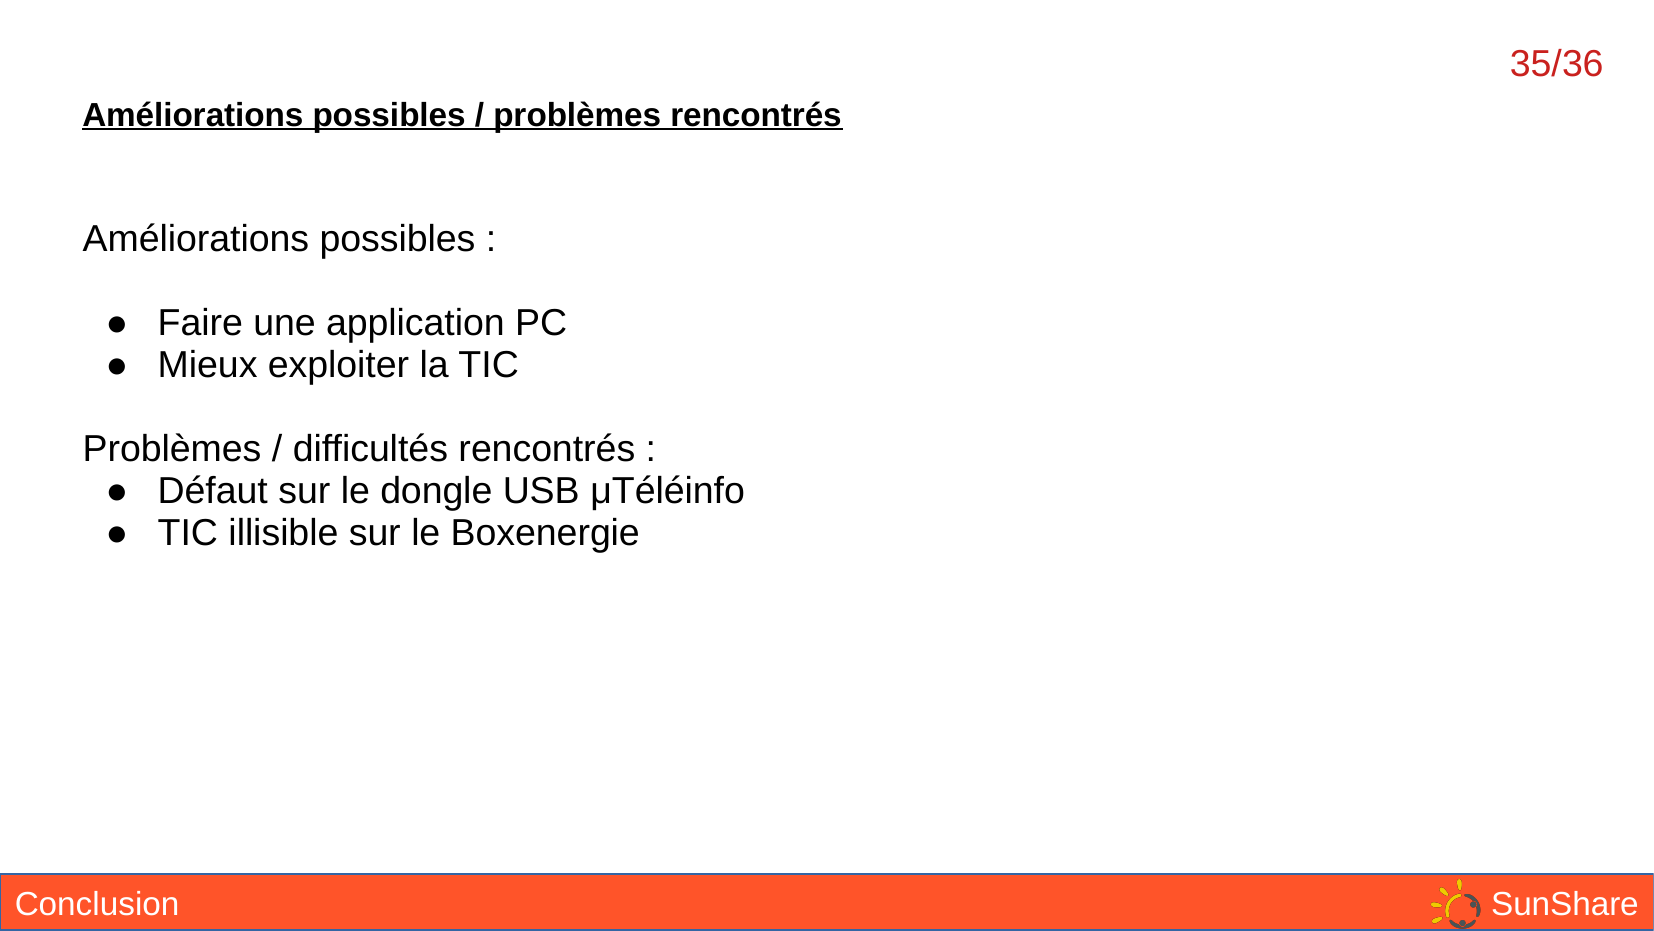

Améliorations possibles / problèmes rencontrés
# Améliorations possibles :
Faire une application PC
Mieux exploiter la TIC
Problèmes / difficultés rencontrés :
Défaut sur le dongle USB μTéléinfo
TIC illisible sur le Boxenergie
Conclusion